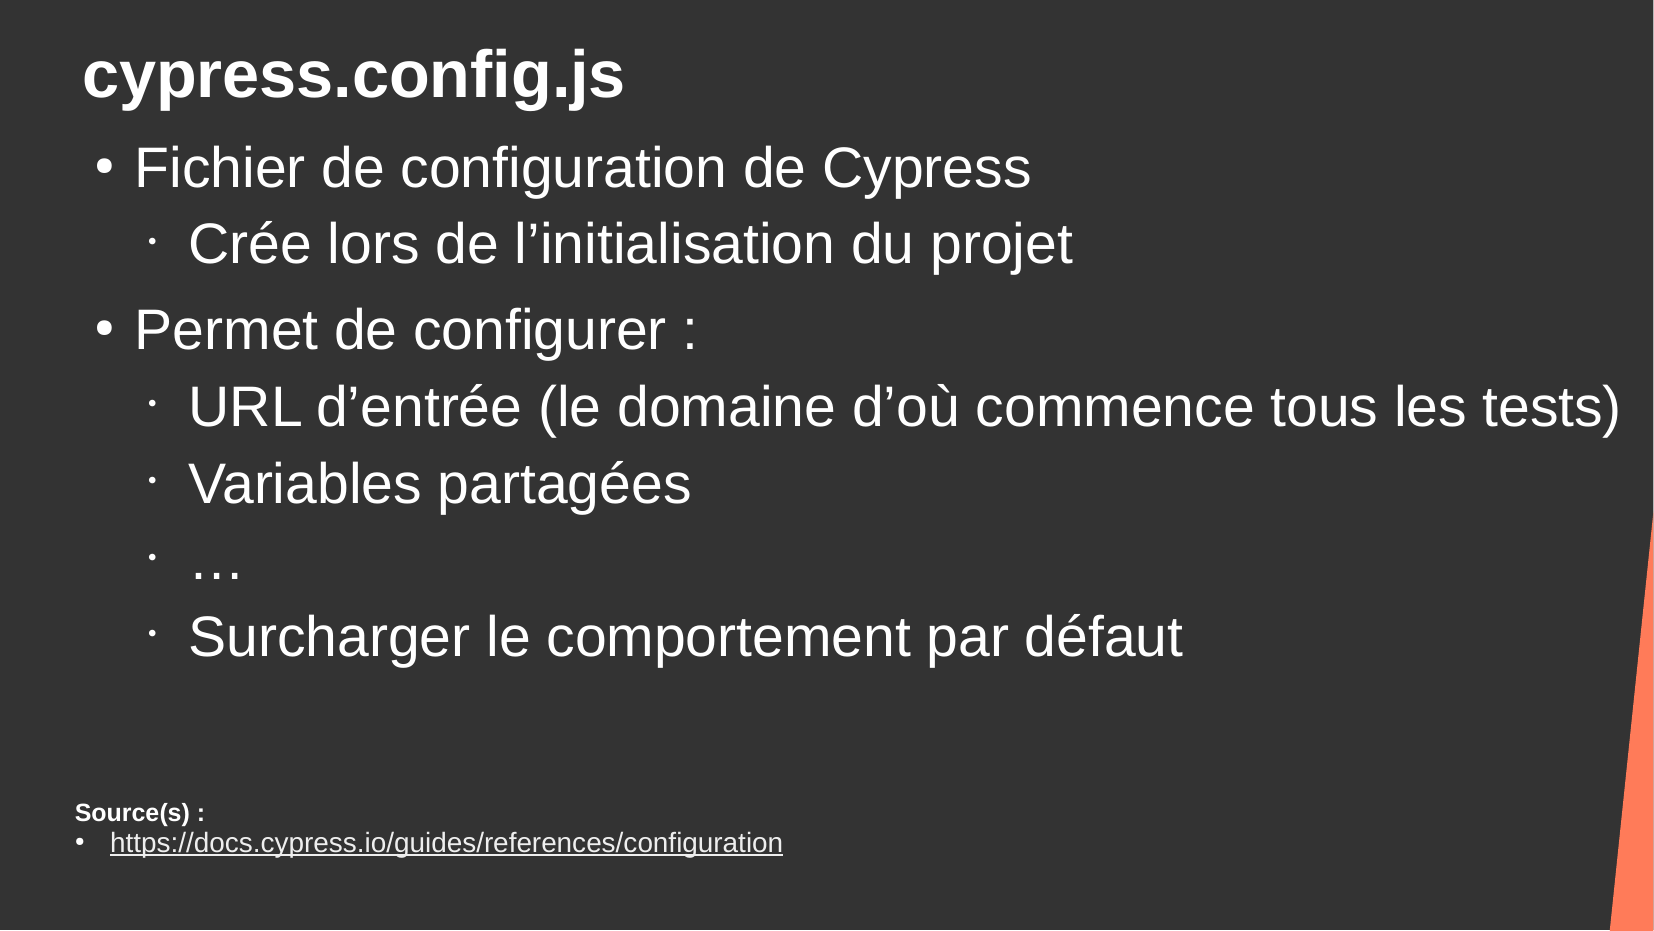

# cypress.config.js
Fichier de configuration de Cypress
Crée lors de l’initialisation du projet
Permet de configurer :
URL d’entrée (le domaine d’où commence tous les tests)
Variables partagées
…
Surcharger le comportement par défaut
Source(s) :
https://docs.cypress.io/guides/references/configuration